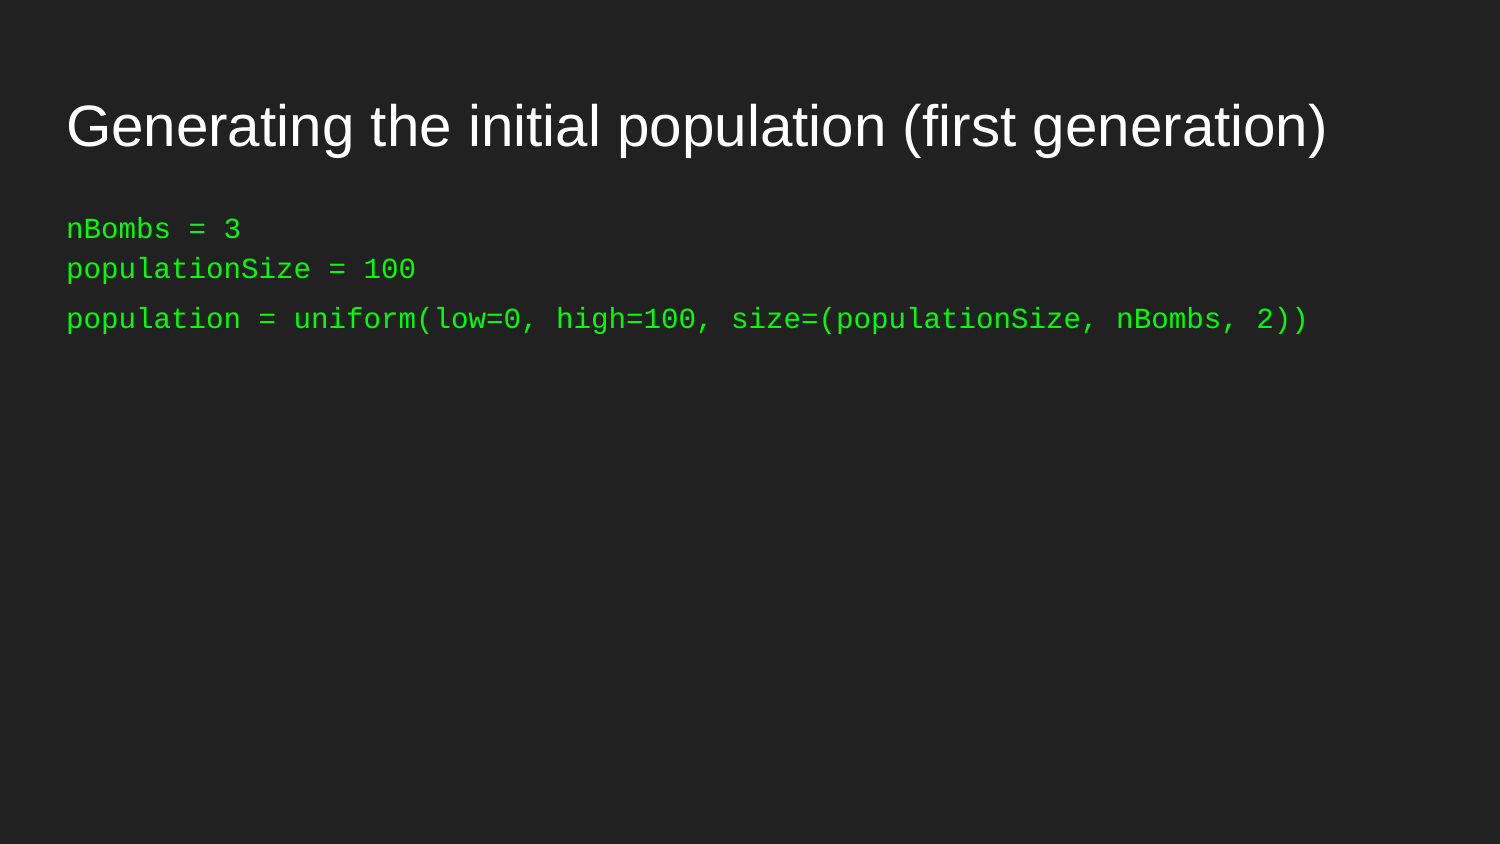

# Generating the initial population (first generation)
nBombs = 3
populationSize = 100
population = uniform(low=0, high=100, size=(populationSize, nBombs, 2))